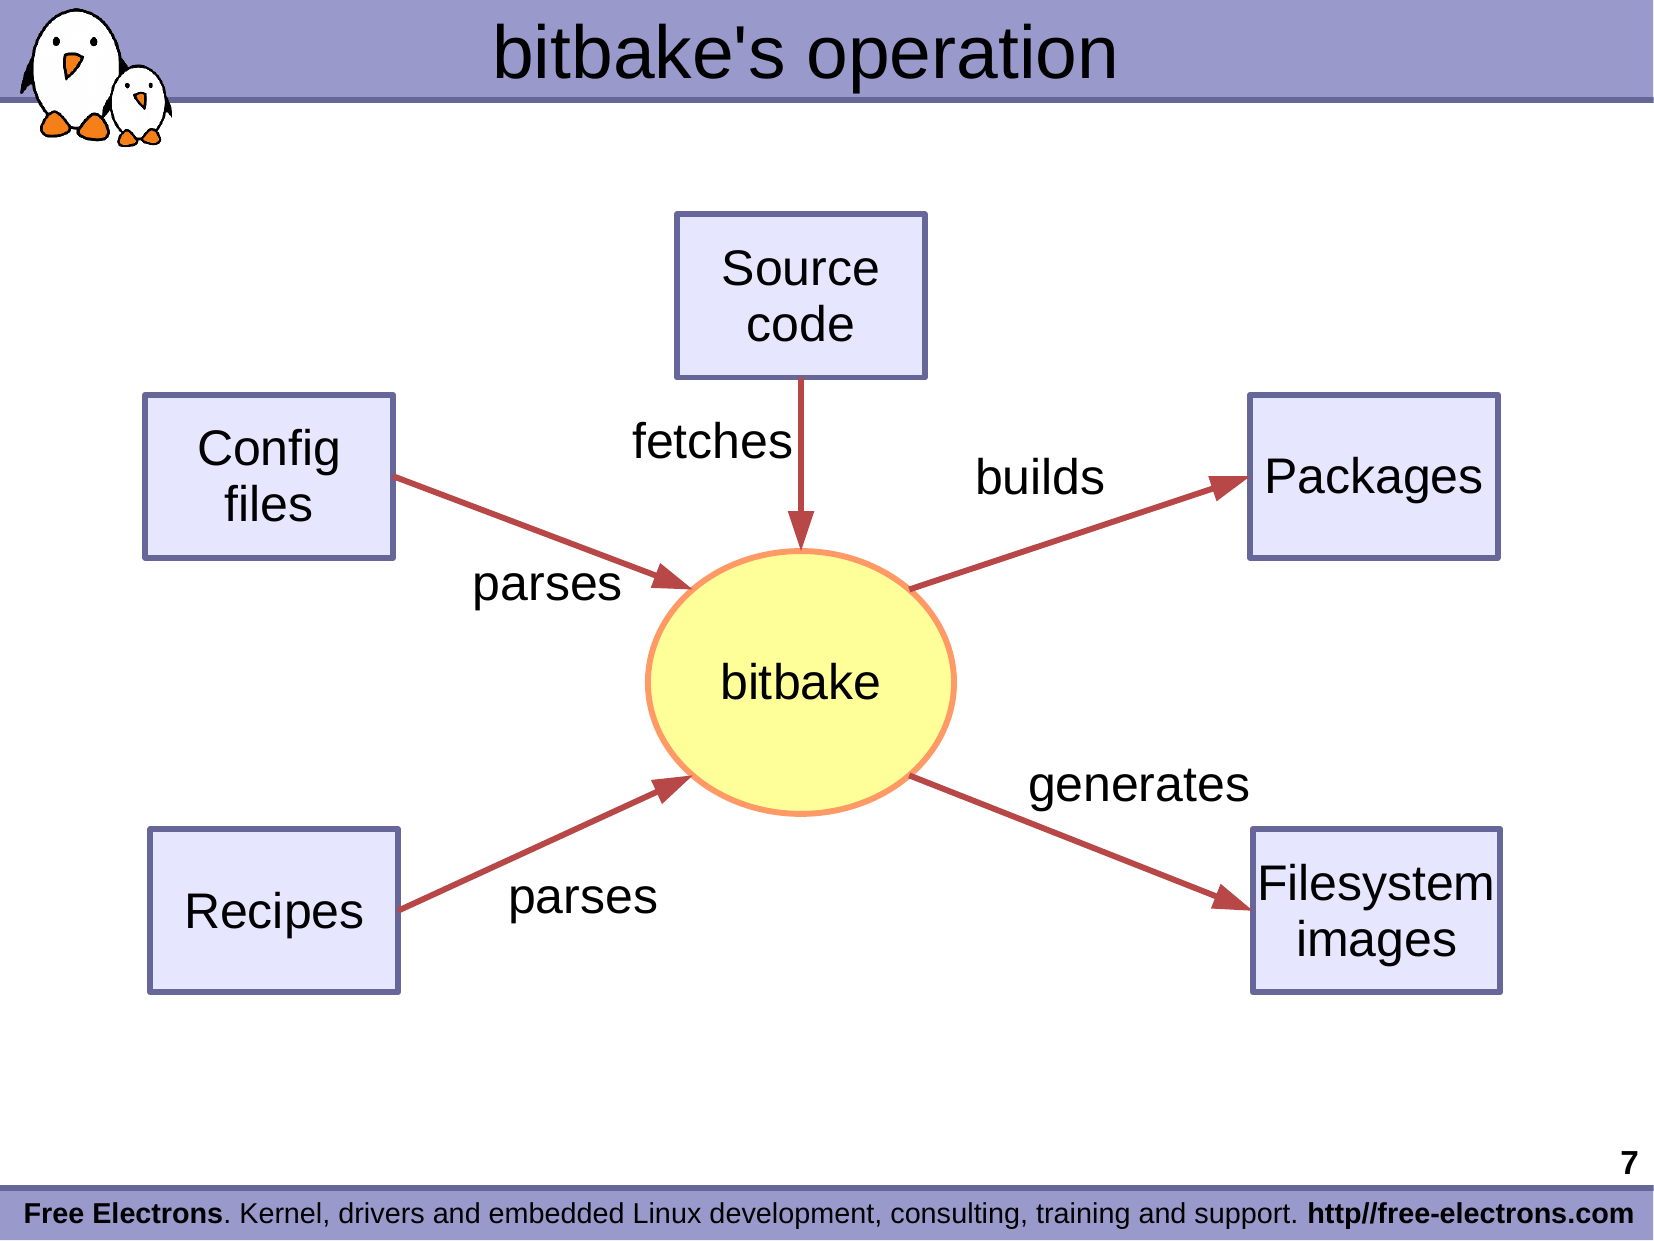

# bitbake's operation
Source
code
Config
files
Packages
fetches
builds
bitbake
parses
generates
Recipes
Filesystem
images
parses